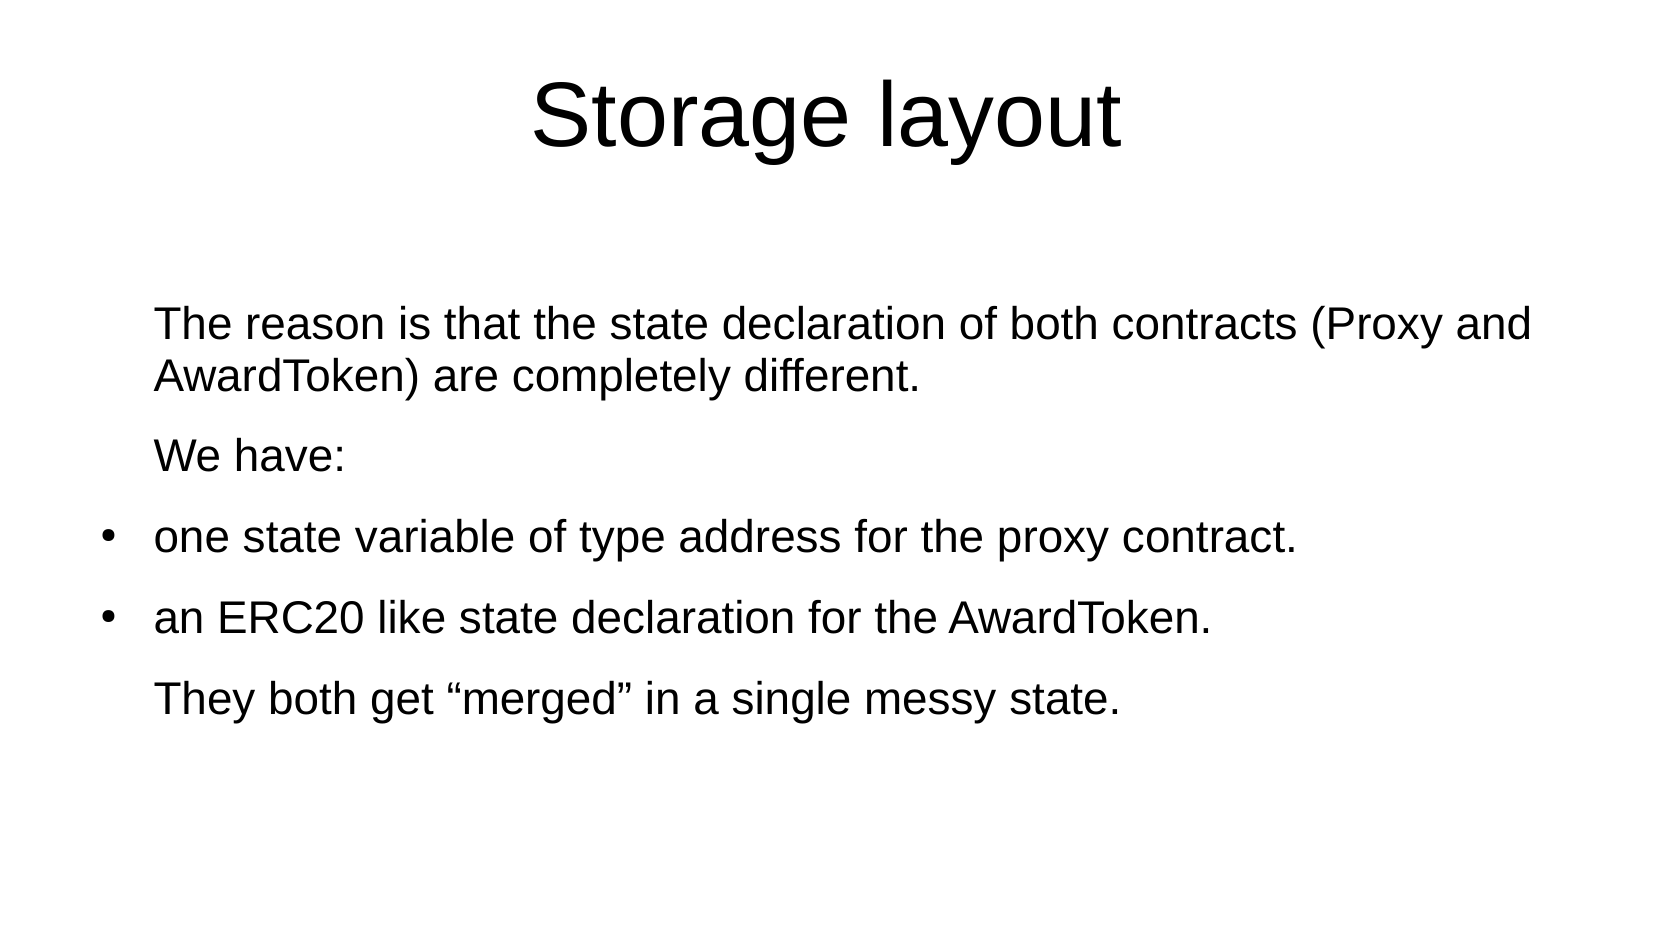

# Storage layout
The reason is that the state declaration of both contracts (Proxy and AwardToken) are completely different.
We have:
one state variable of type address for the proxy contract.
an ERC20 like state declaration for the AwardToken.
They both get “merged” in a single messy state.